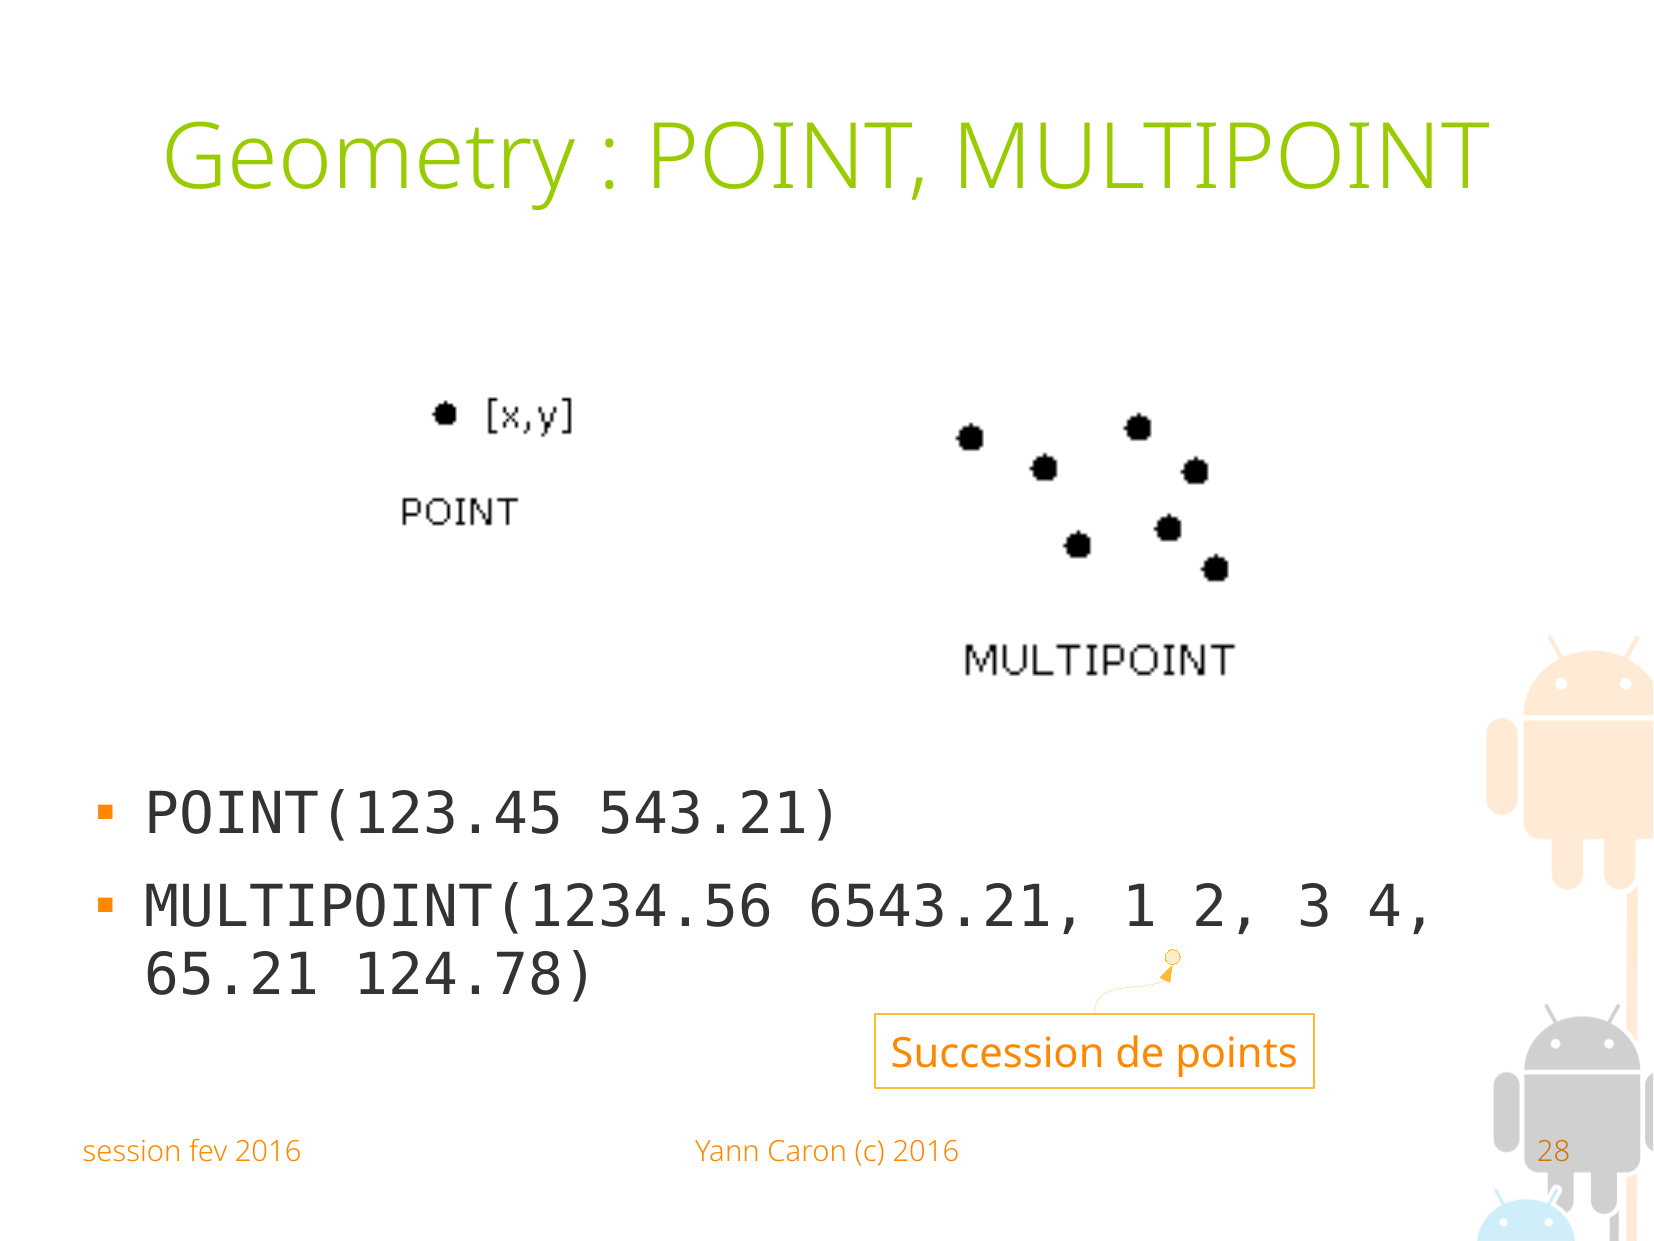

# Geometry : POINT, MULTIPOINT
POINT(123.45 543.21)
MULTIPOINT(1234.56 6543.21, 1 2, 3 4, 65.21 124.78)
Succession de points
session fev 2016
Yann Caron (c) 2016
28